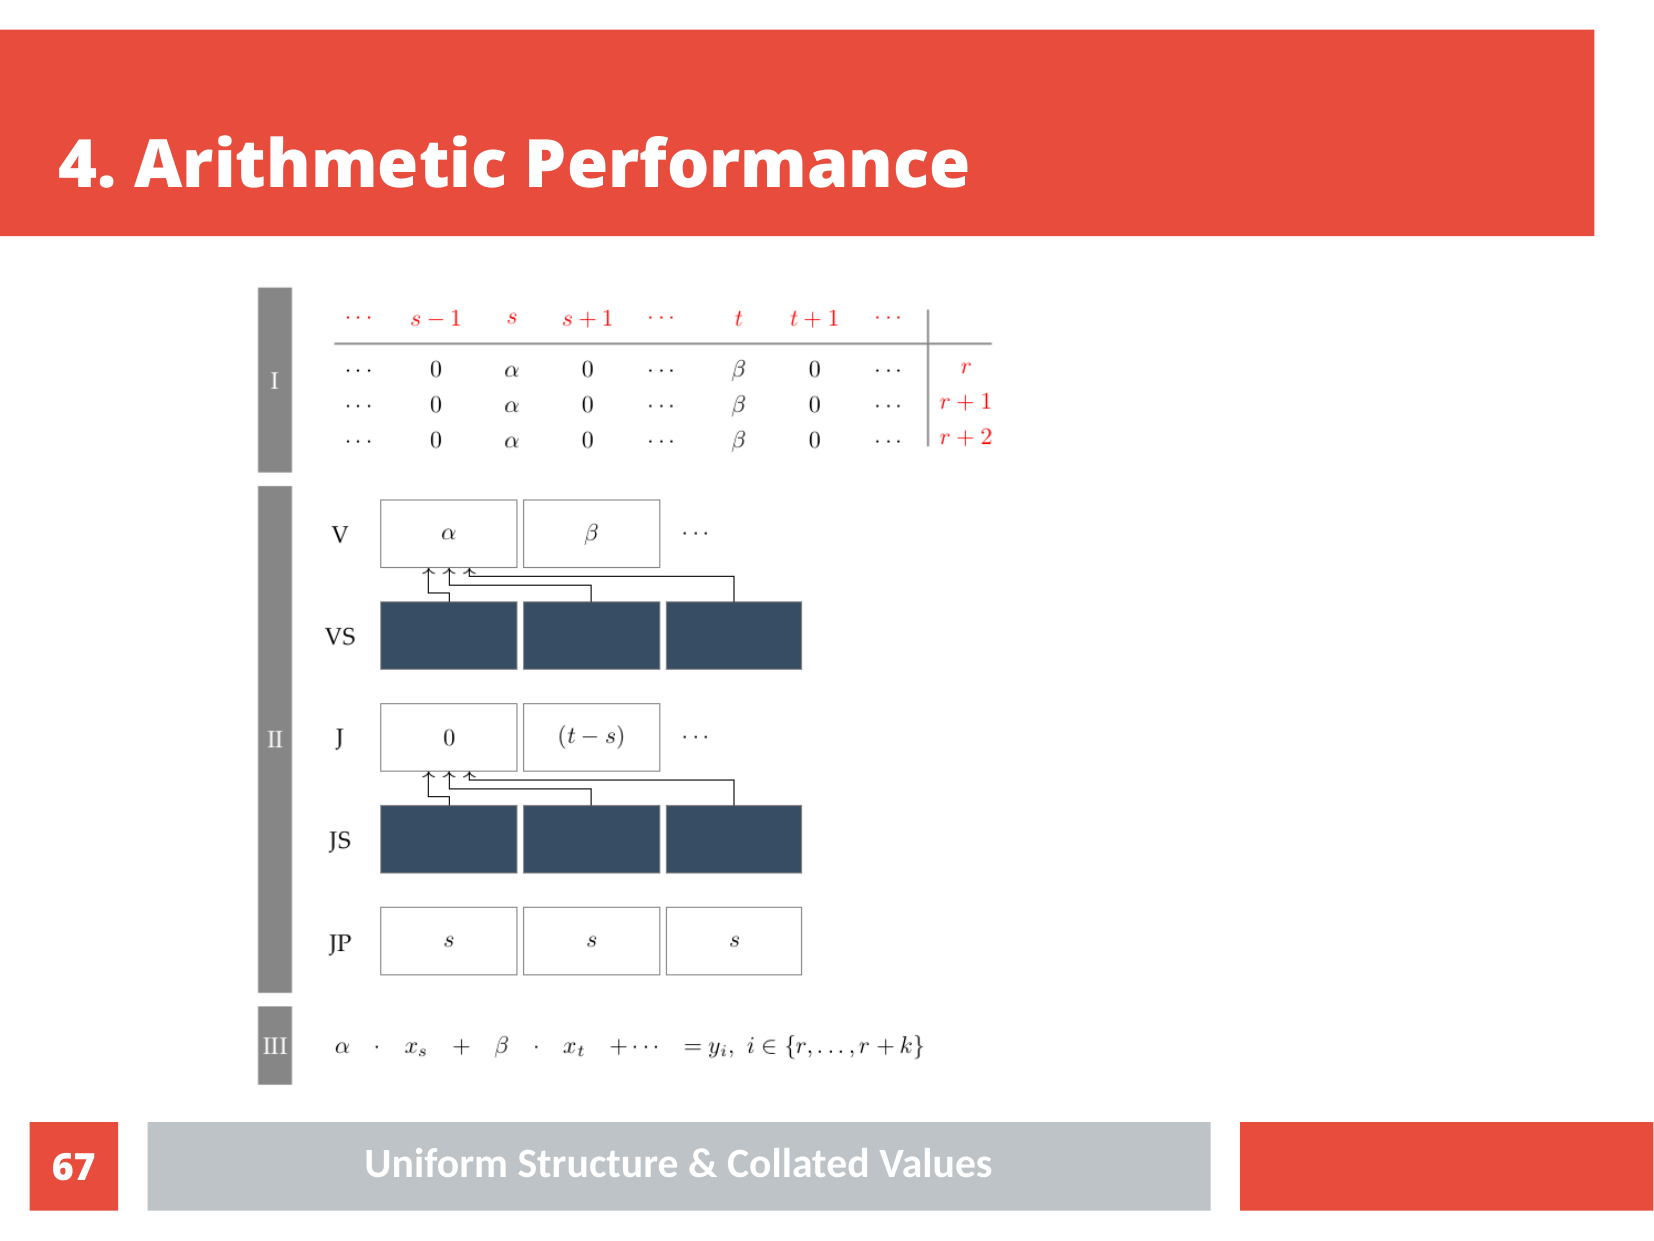

# 4. Arithmetic Performance
67
Uniform Structure & Collated Values